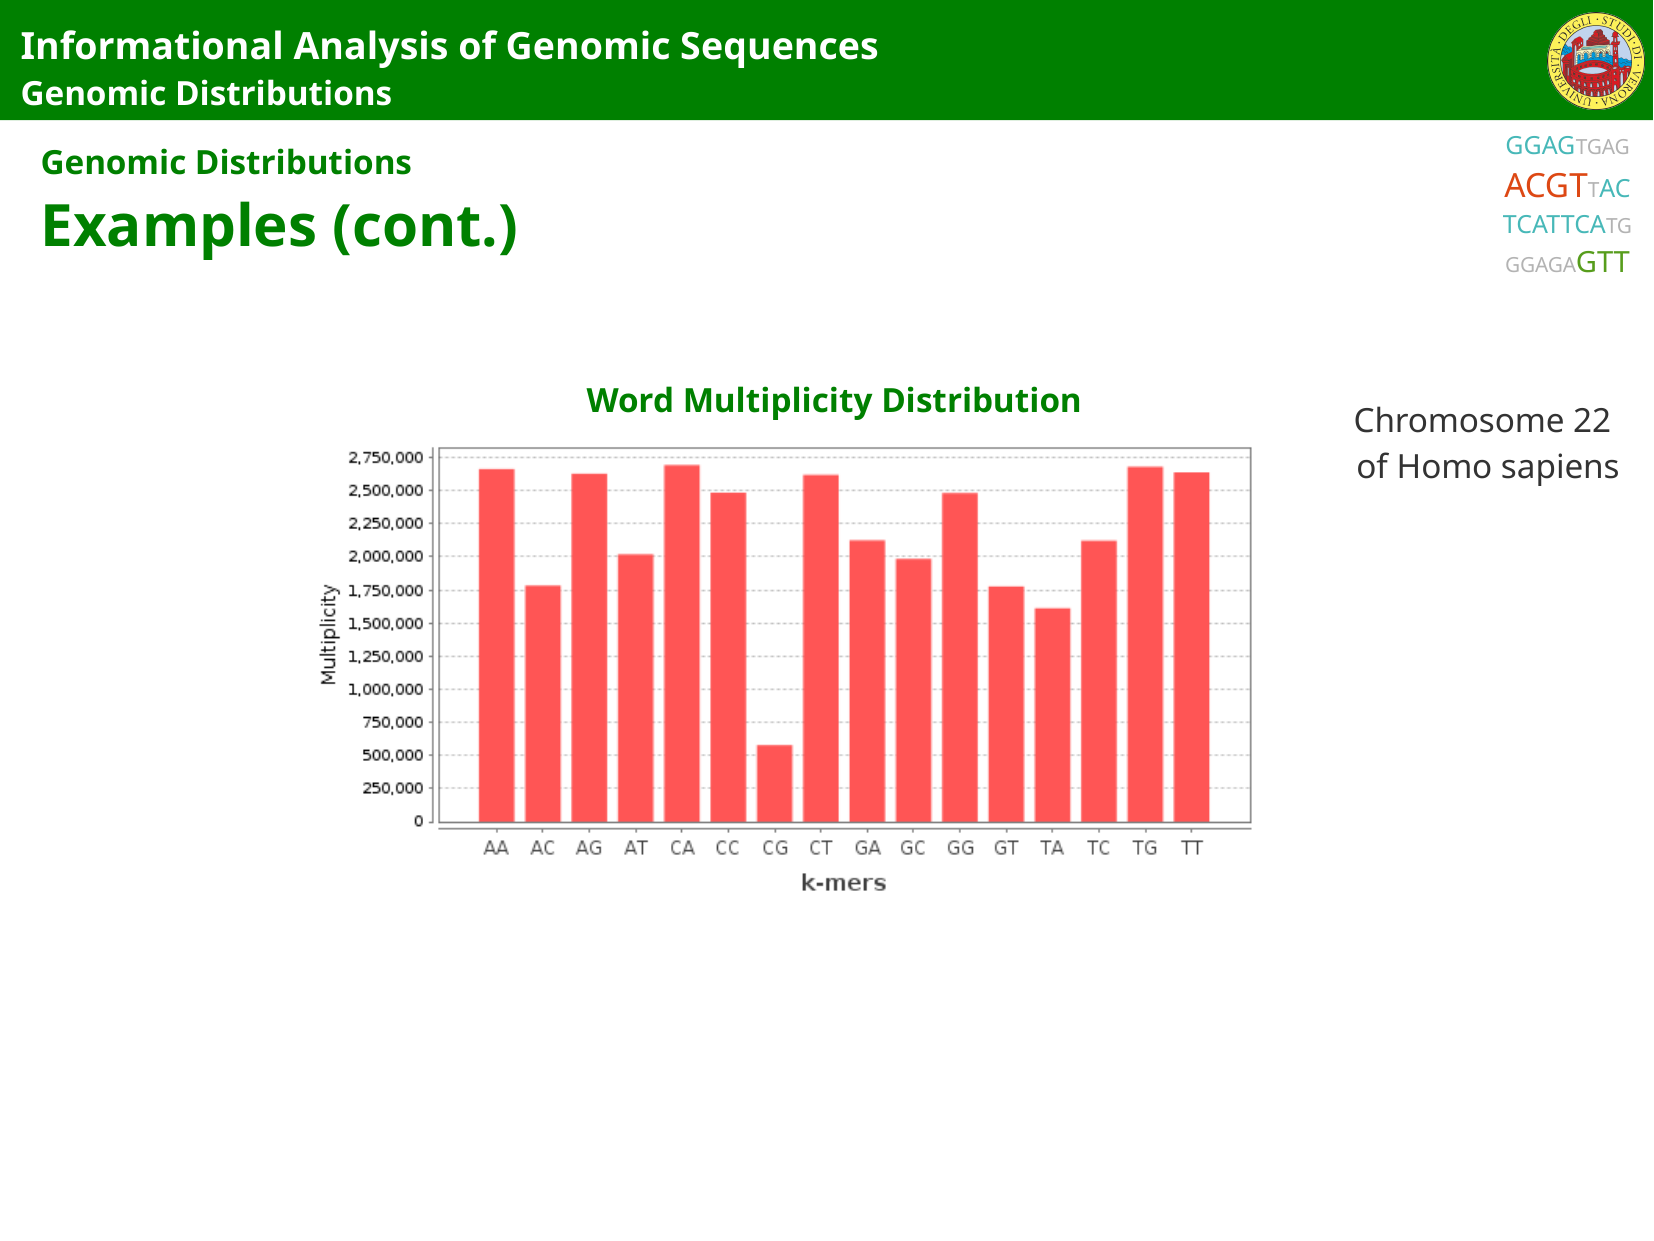

Informational Analysis of Genomic Sequences
Genomic Distributions
GGAGTGAGACGTTACTCATTCATGGGAGAGTT
Genomic Distributions
Examples (cont.)
Word Multiplicity Distribution
Chromosome 22
of Homo sapiens